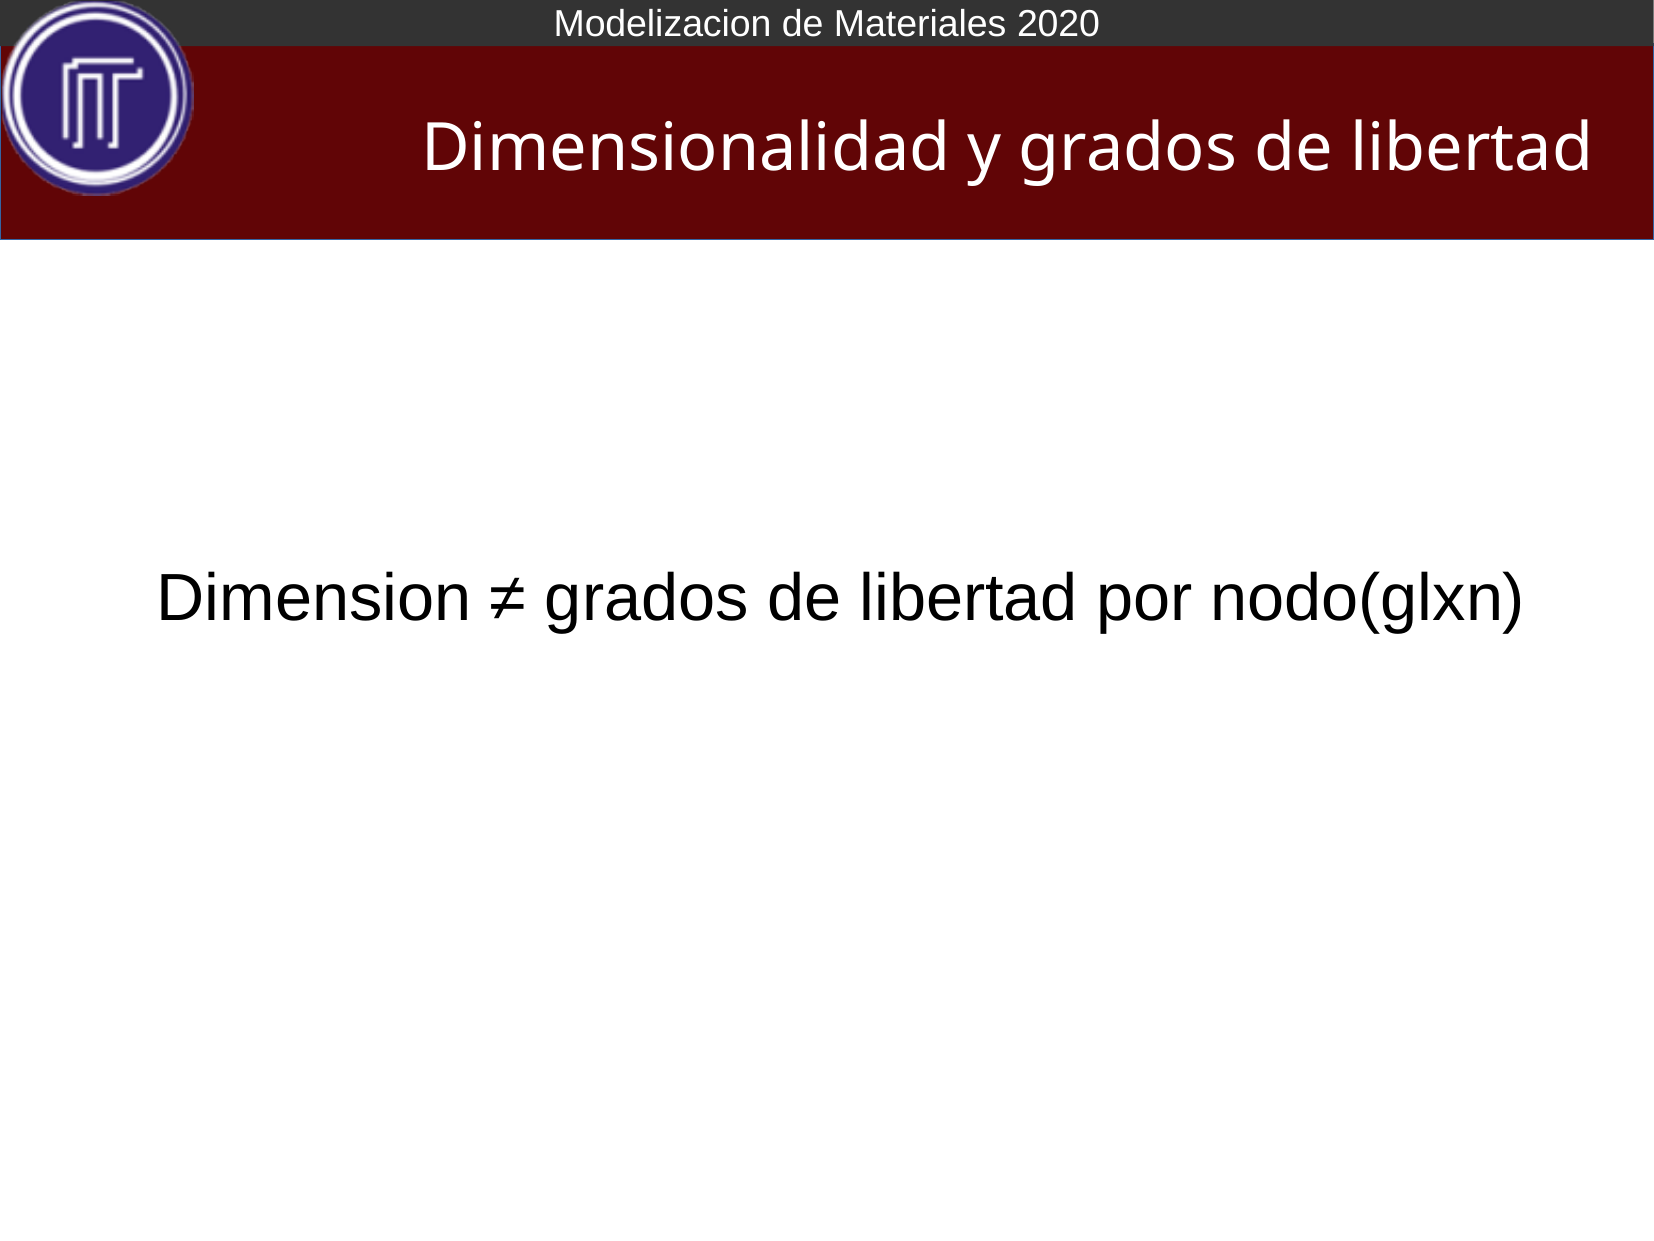

# Dimensionalidad y grados de libertad
Dimension ≠ grados de libertad por nodo(glxn)